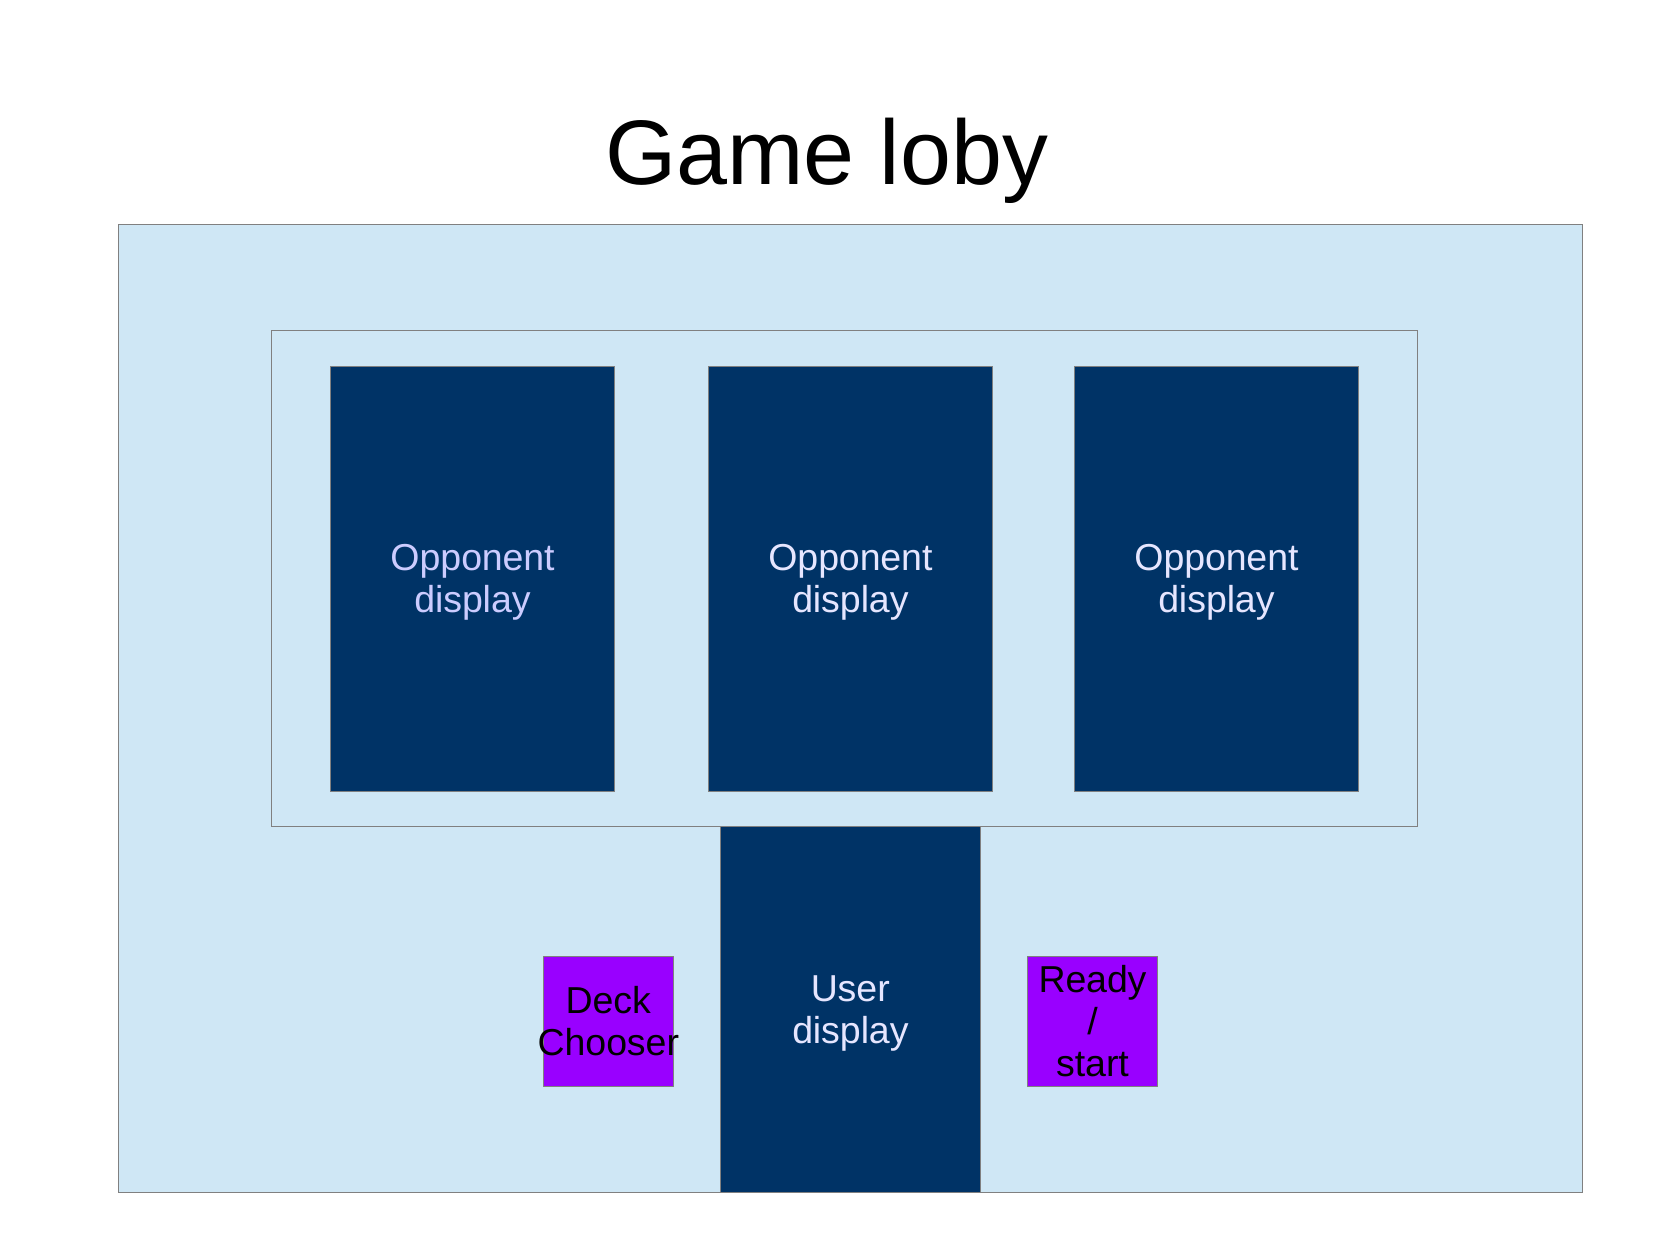

# Game loby
Opponent
display
Opponent
display
Opponent
display
User
display
Deck
Chooser
Ready
/
start